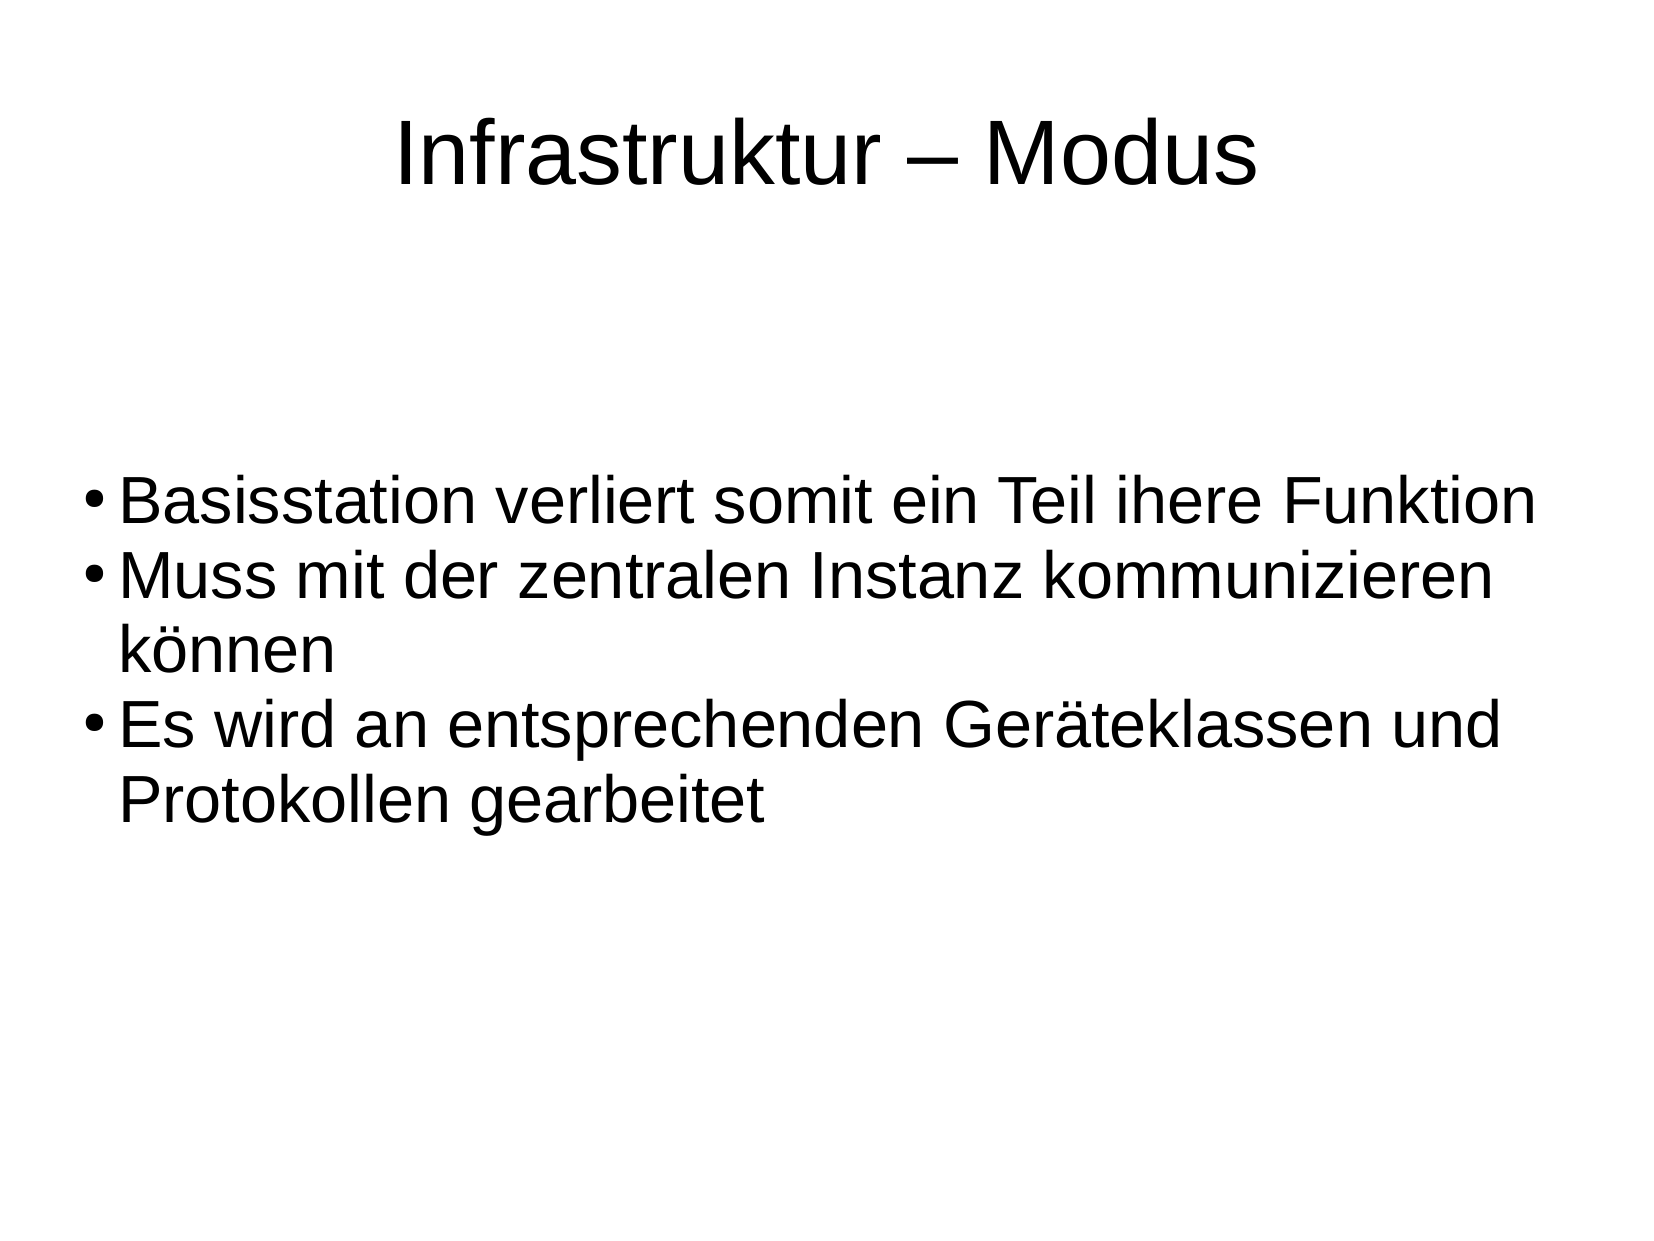

# Infrastruktur – Modus
Basisstation verliert somit ein Teil ihere Funktion
Muss mit der zentralen Instanz kommunizieren können
Es wird an entsprechenden Geräteklassen und Protokollen gearbeitet